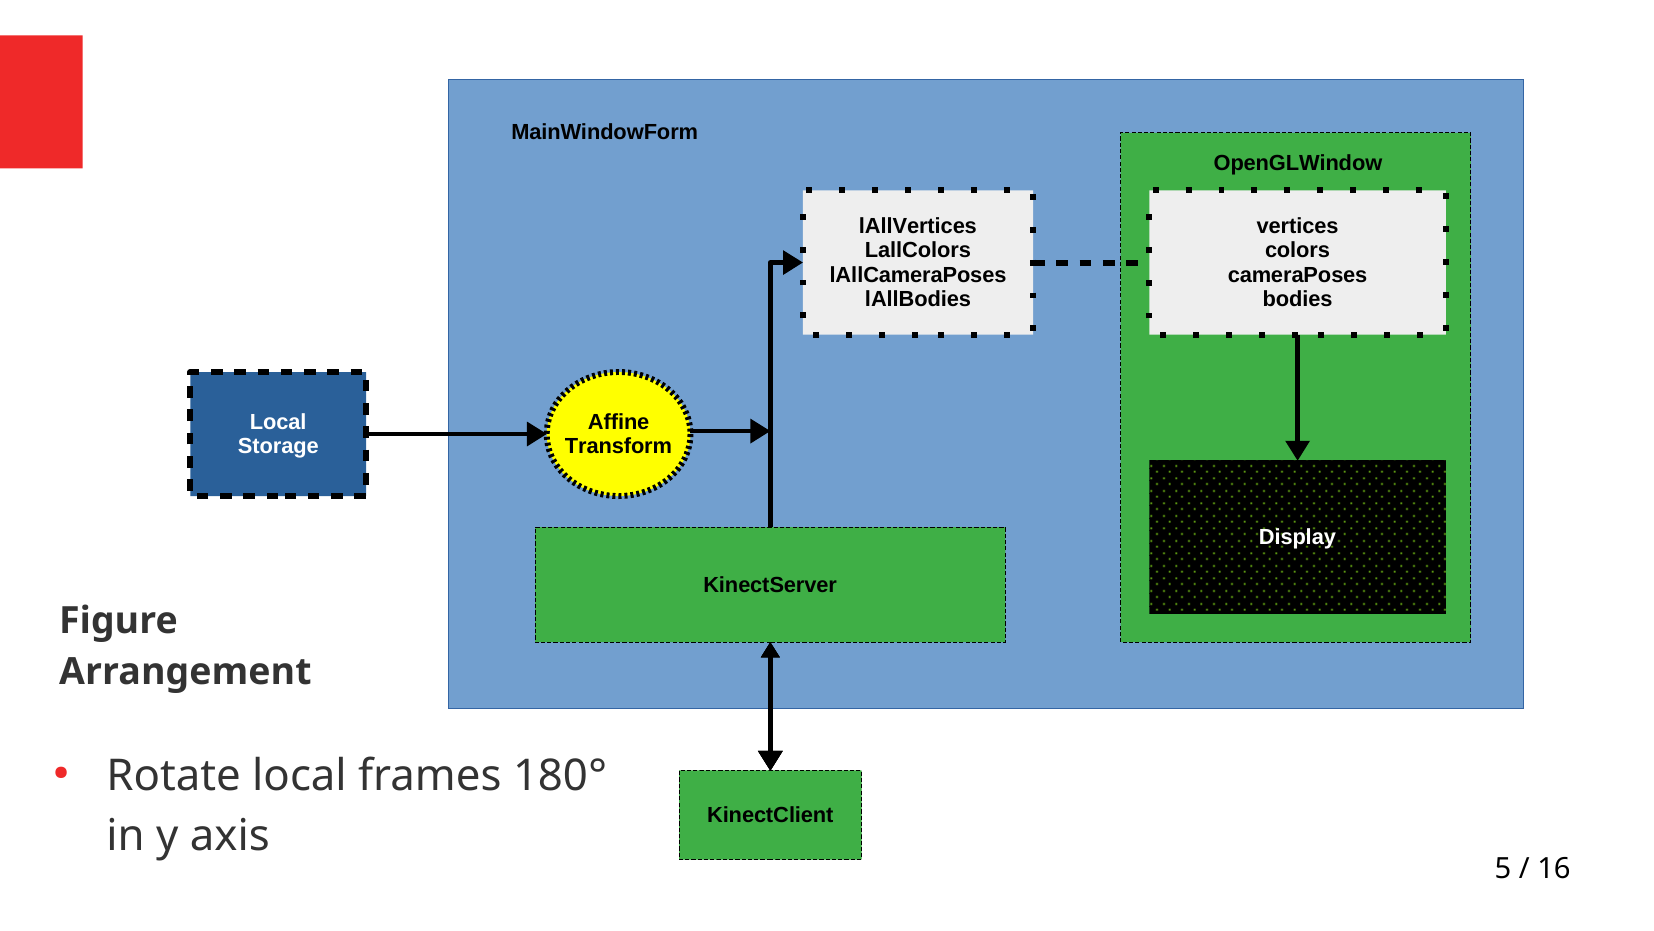

MainWindowForm
OpenGLWindow
lAllVertices
LallColors
lAllCameraPoses
lAllBodies
vertices
colors
cameraPoses
bodies
Affine
Transform
Local
Storage
Display
KinectServer
# Figure Arrangement
Rotate local frames 180° in y axis
KinectClient
KinectClient
KinectClient
5